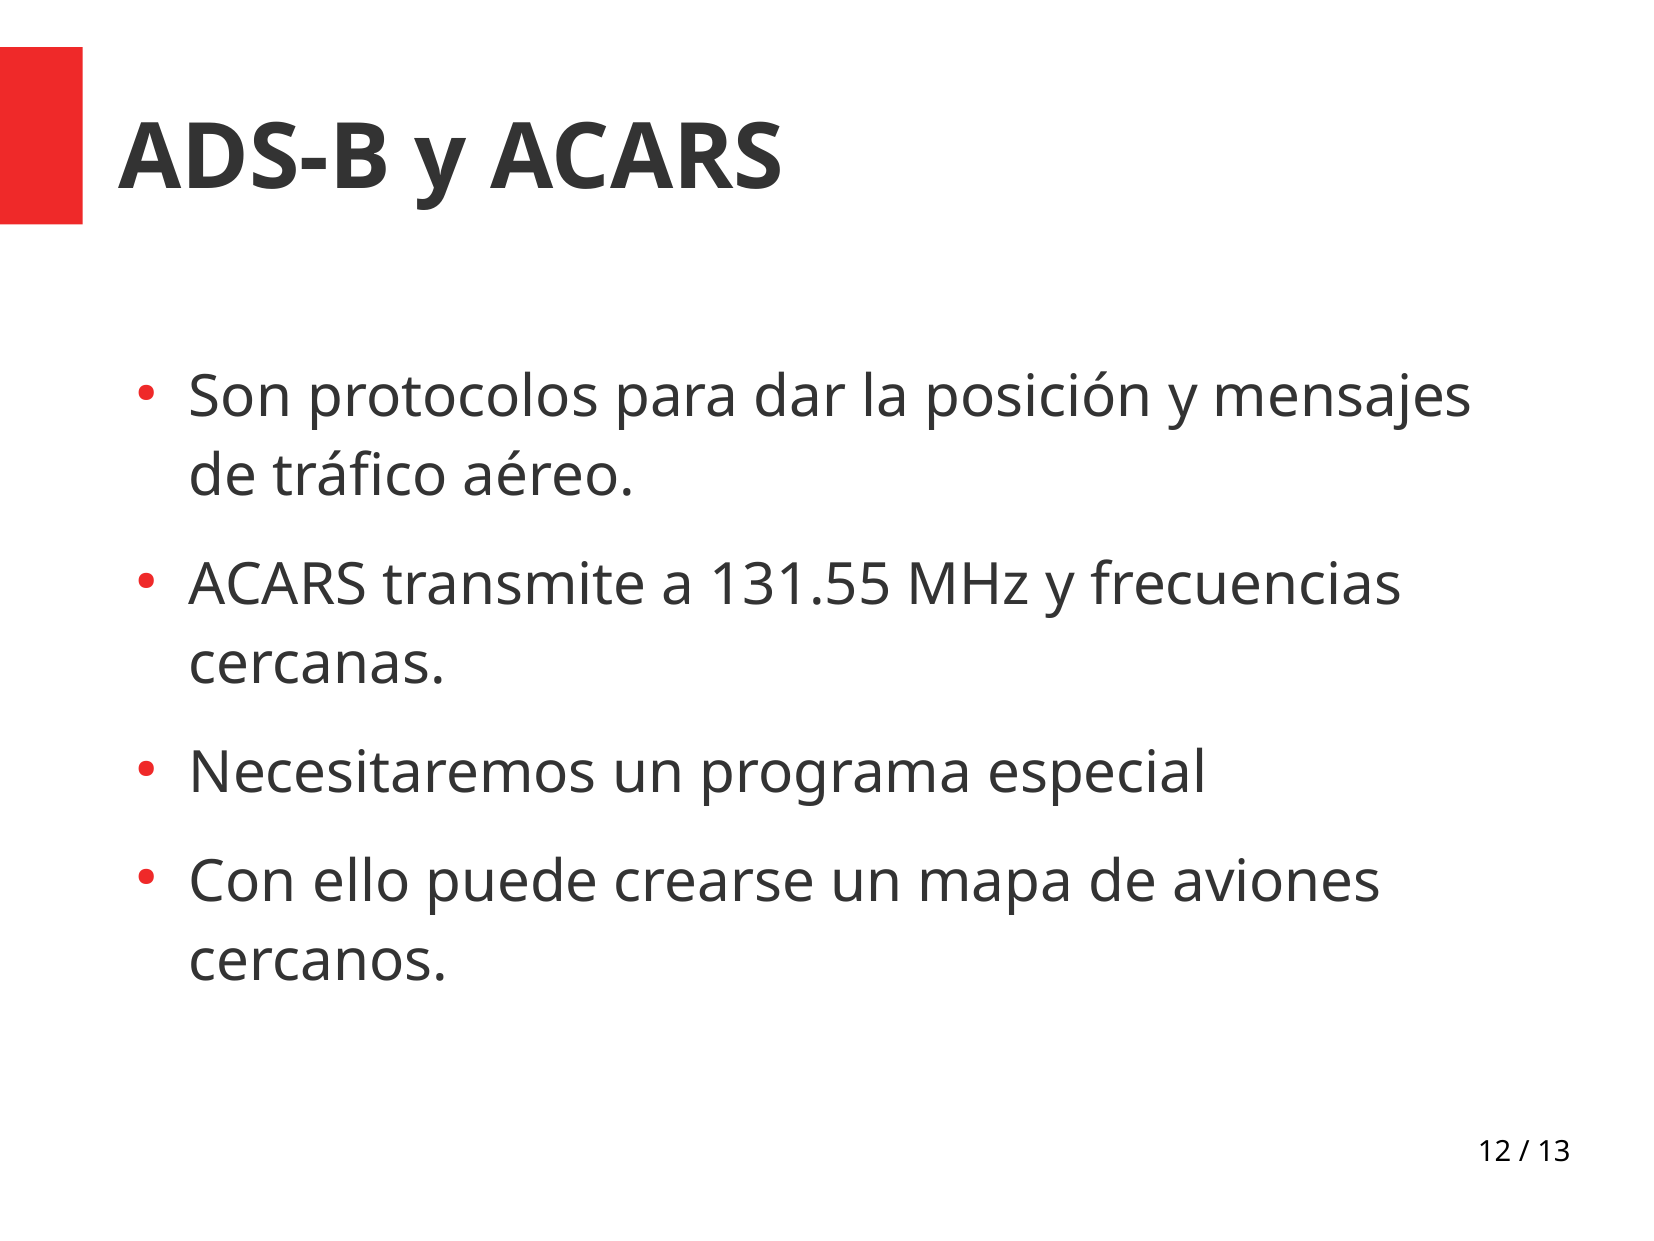

# ADS-B y ACARS
Son protocolos para dar la posición y mensajes de tráfico aéreo.
ACARS transmite a 131.55 MHz y frecuencias cercanas.
Necesitaremos un programa especial
Con ello puede crearse un mapa de aviones cercanos.
12